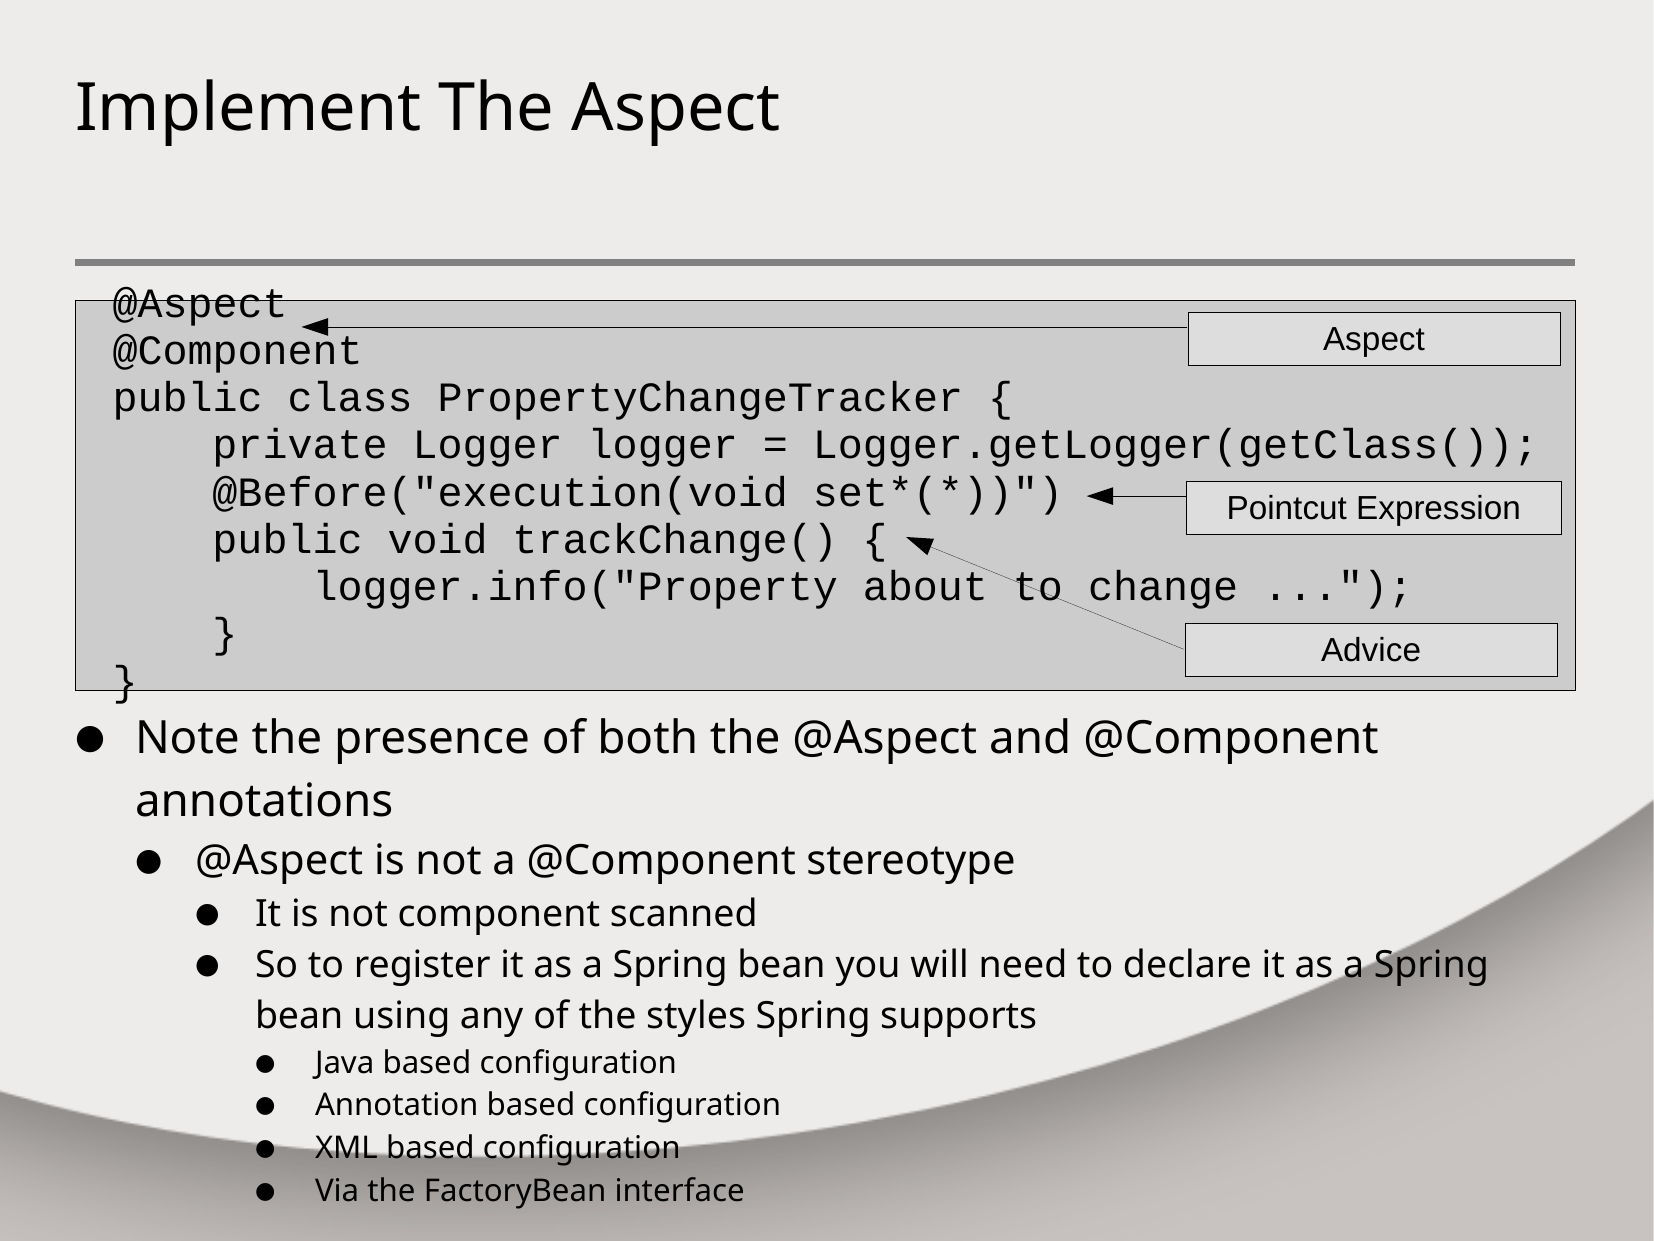

# Implement The Aspect
@Aspect
@Component
public class PropertyChangeTracker {
 private Logger logger = Logger.getLogger(getClass());
 @Before("execution(void set*(*))")
 public void trackChange() {
 logger.info("Property about to change ...");
 }
}
Note the presence of both the @Aspect and @Component annotations
@Aspect is not a @Component stereotype
It is not component scanned
So to register it as a Spring bean you will need to declare it as a Spring bean using any of the styles Spring supports
Java based configuration
Annotation based configuration
XML based configuration
Via the FactoryBean interface
Aspect
Pointcut Expression
Advice